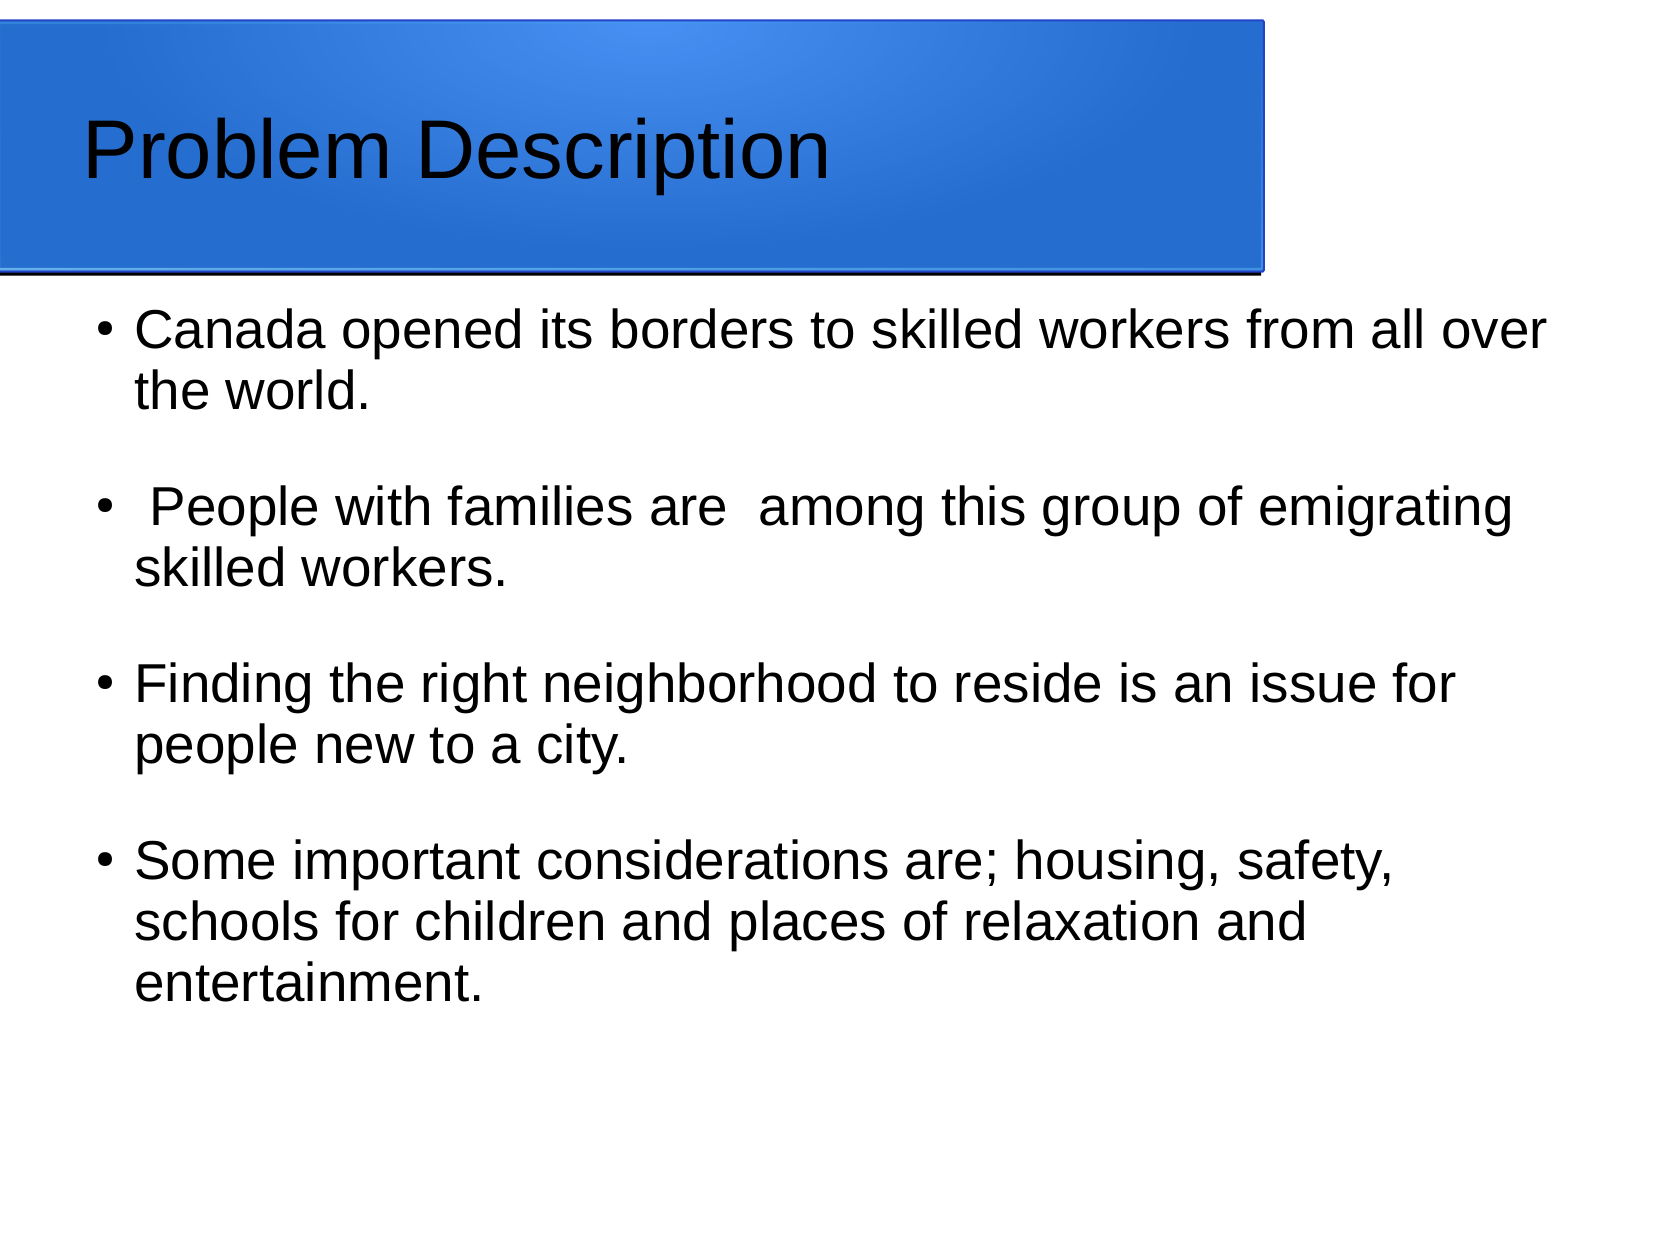

# Problem Description
Canada opened its borders to skilled workers from all over the world.
 People with families are among this group of emigrating skilled workers.
Finding the right neighborhood to reside is an issue for people new to a city.
Some important considerations are; housing, safety, schools for children and places of relaxation and entertainment.